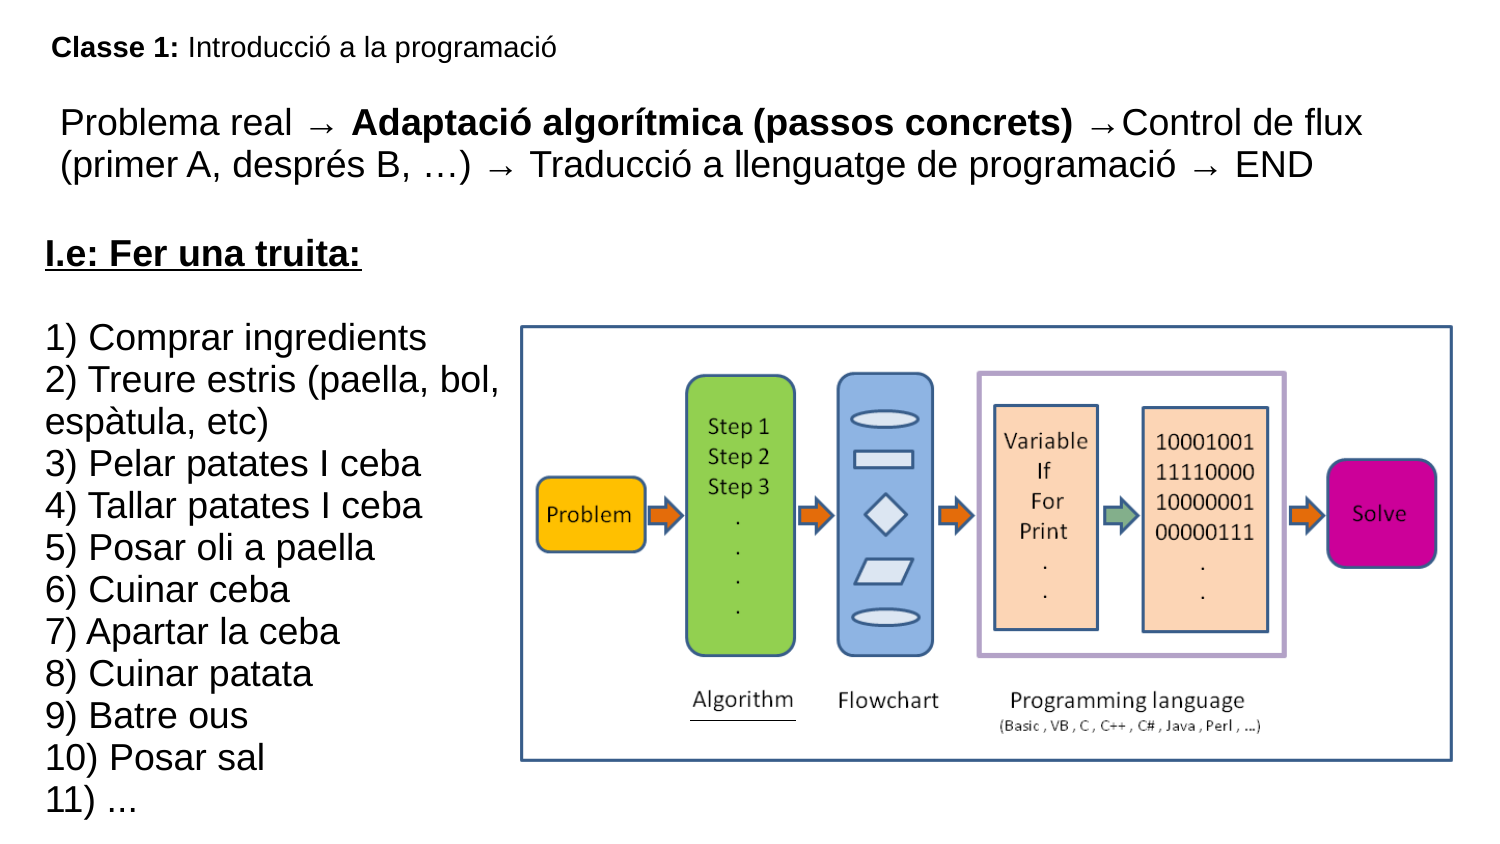

# Classe 1: Introducció a la programació
Problema real → Adaptació algorítmica (passos concrets) →Control de flux (primer A, després B, …) → Traducció a llenguatge de programació → END
I.e: Fer una truita:
1) Comprar ingredients
2) Treure estris (paella, bol, espàtula, etc)
3) Pelar patates I ceba
4) Tallar patates I ceba
5) Posar oli a paella
6) Cuinar ceba
7) Apartar la ceba
8) Cuinar patata
9) Batre ous
10) Posar sal
11) ...